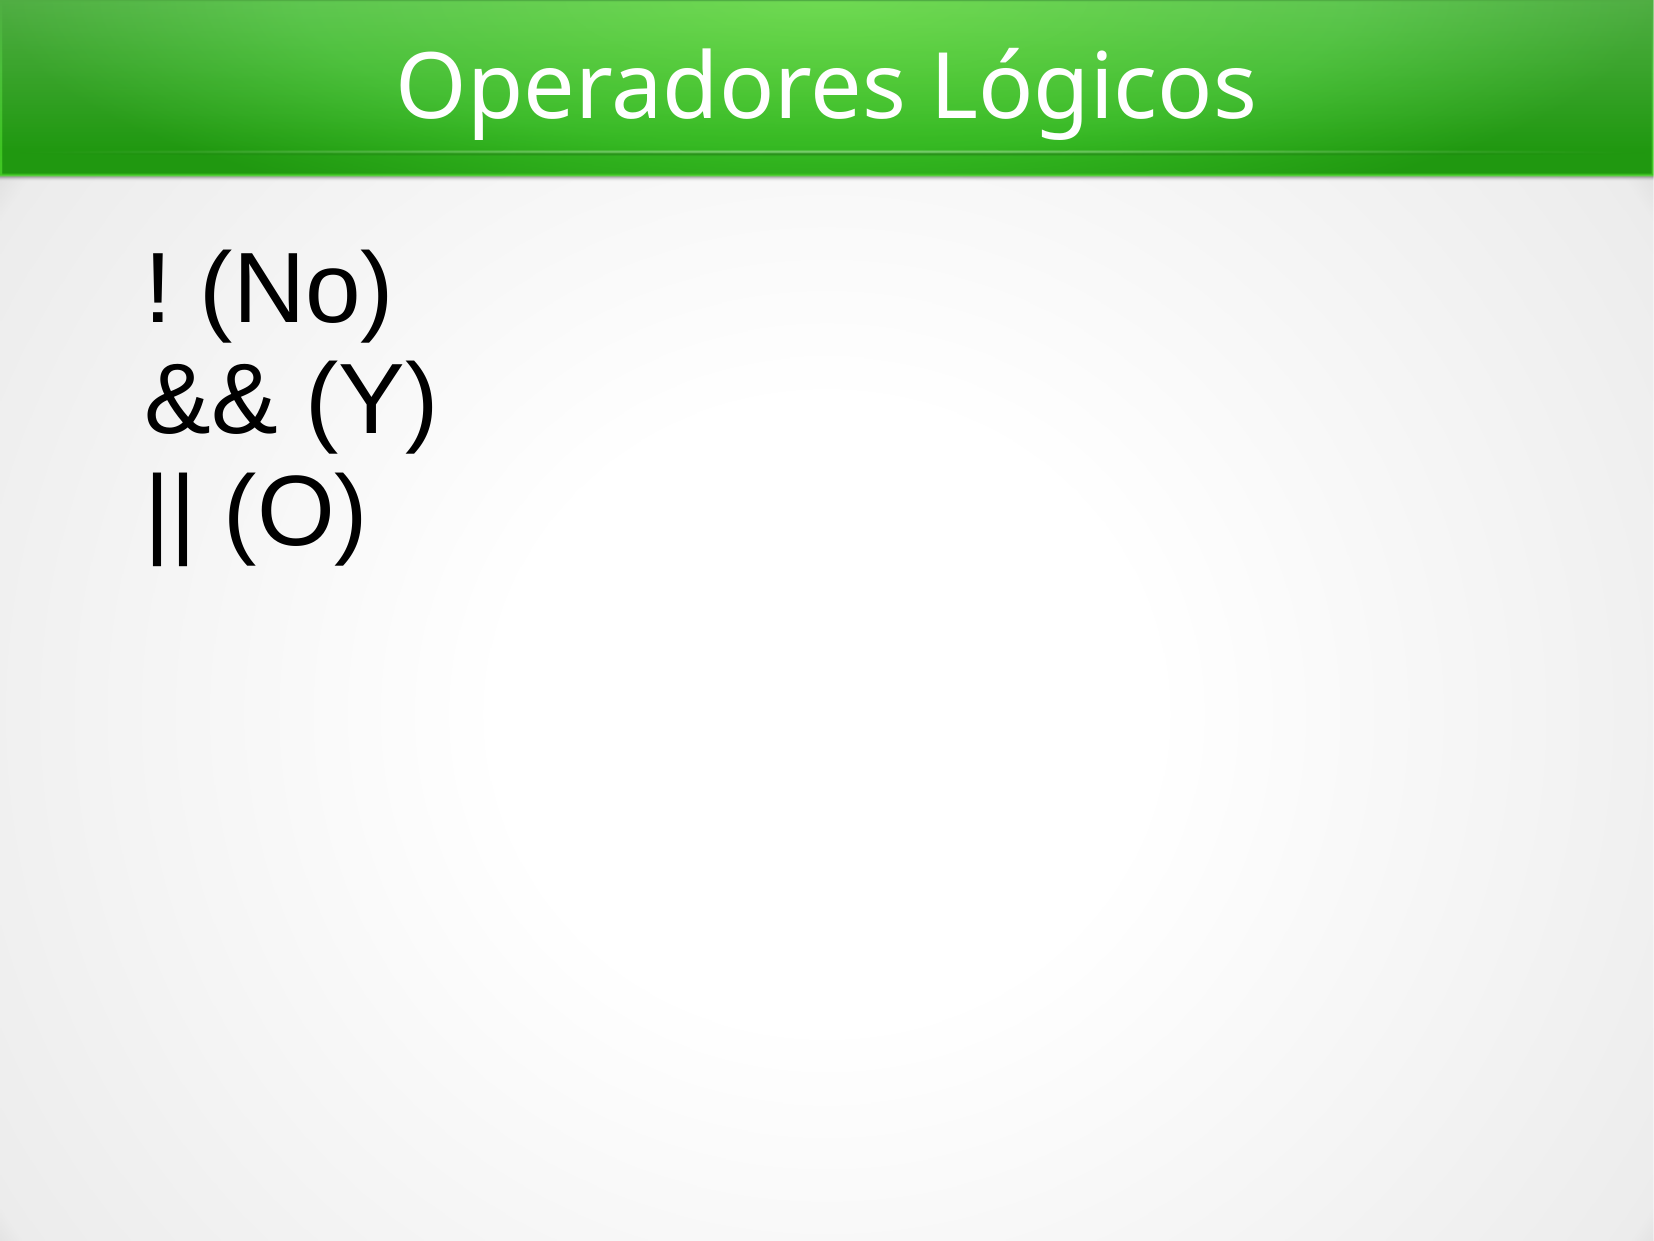

# Operadores Lógicos
! (No)
&& (Y)
|| (O)